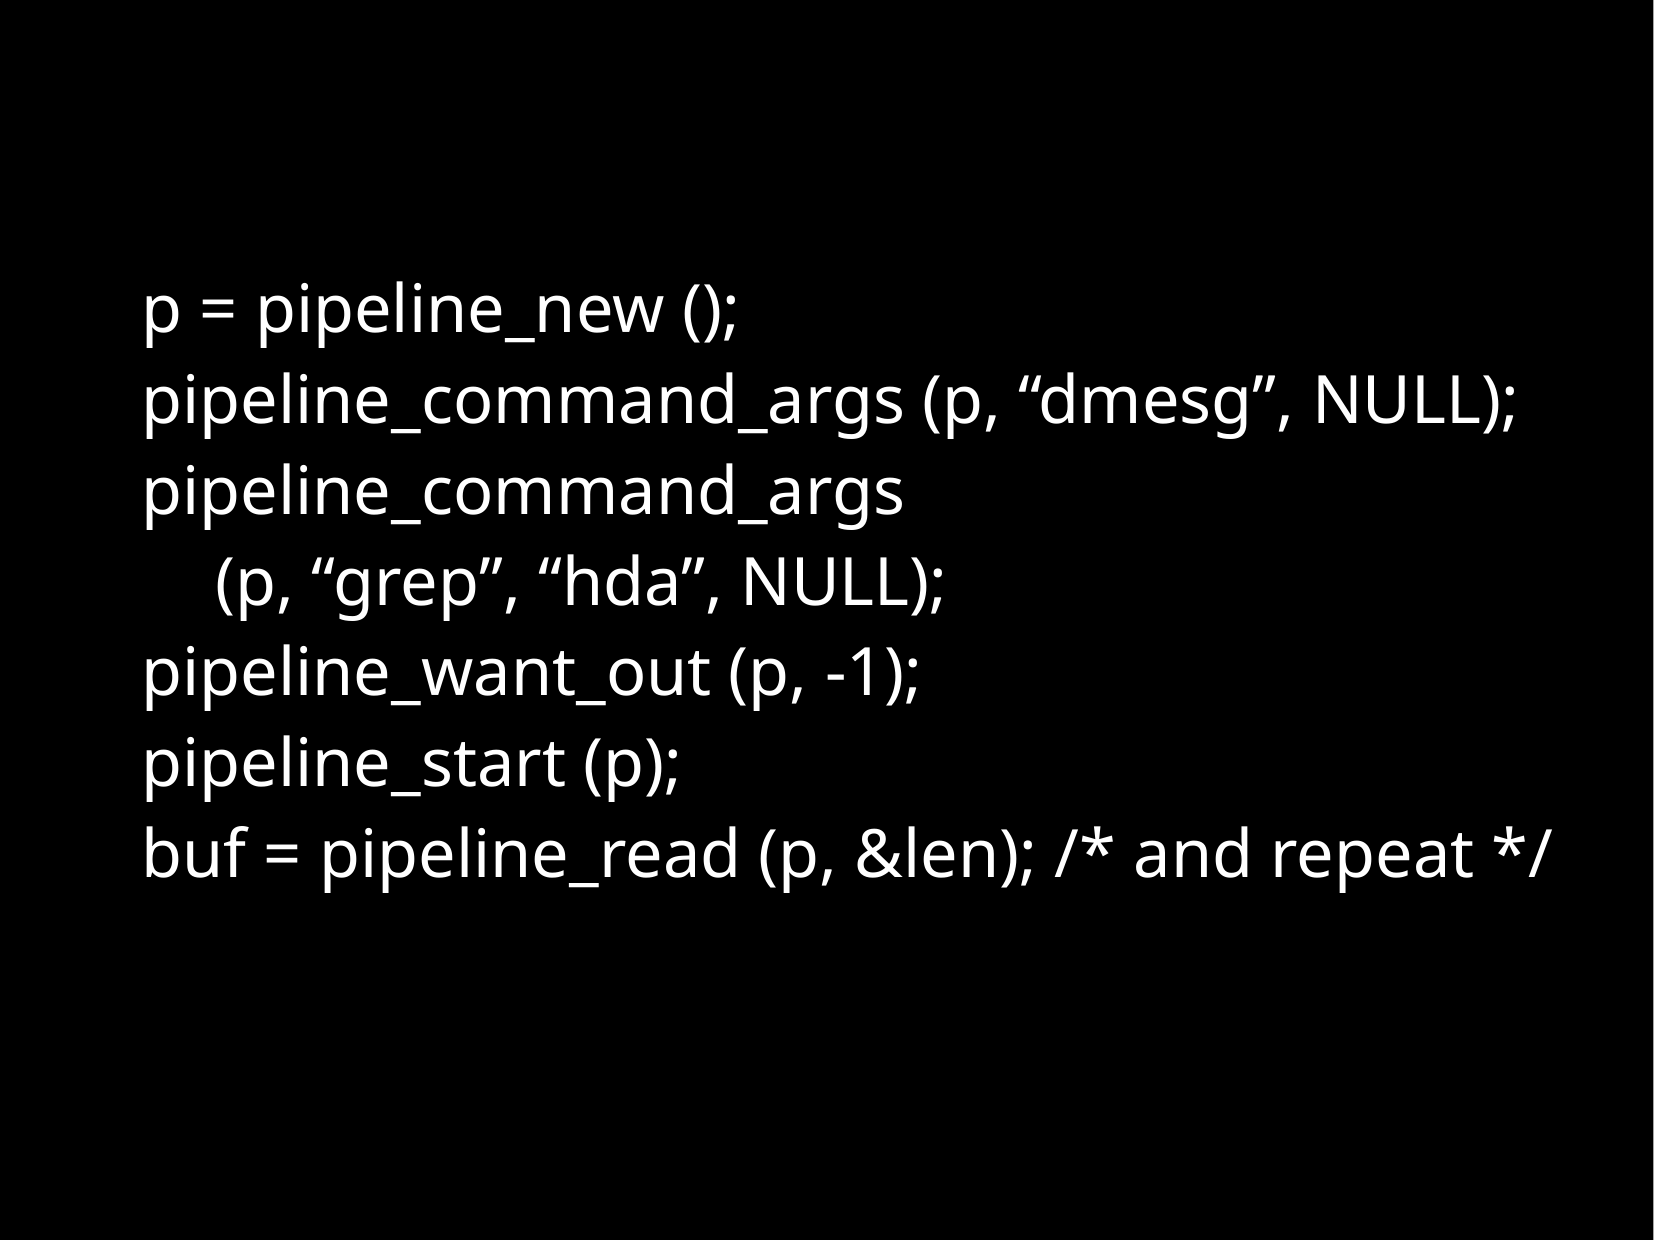

# p = pipeline_new ();
pipeline_command_args (p, “dmesg”, NULL);
pipeline_command_args
	(p, “grep”, “hda”, NULL);
pipeline_want_out (p, -1);
pipeline_start (p);
buf = pipeline_read (p, &len); /* and repeat */